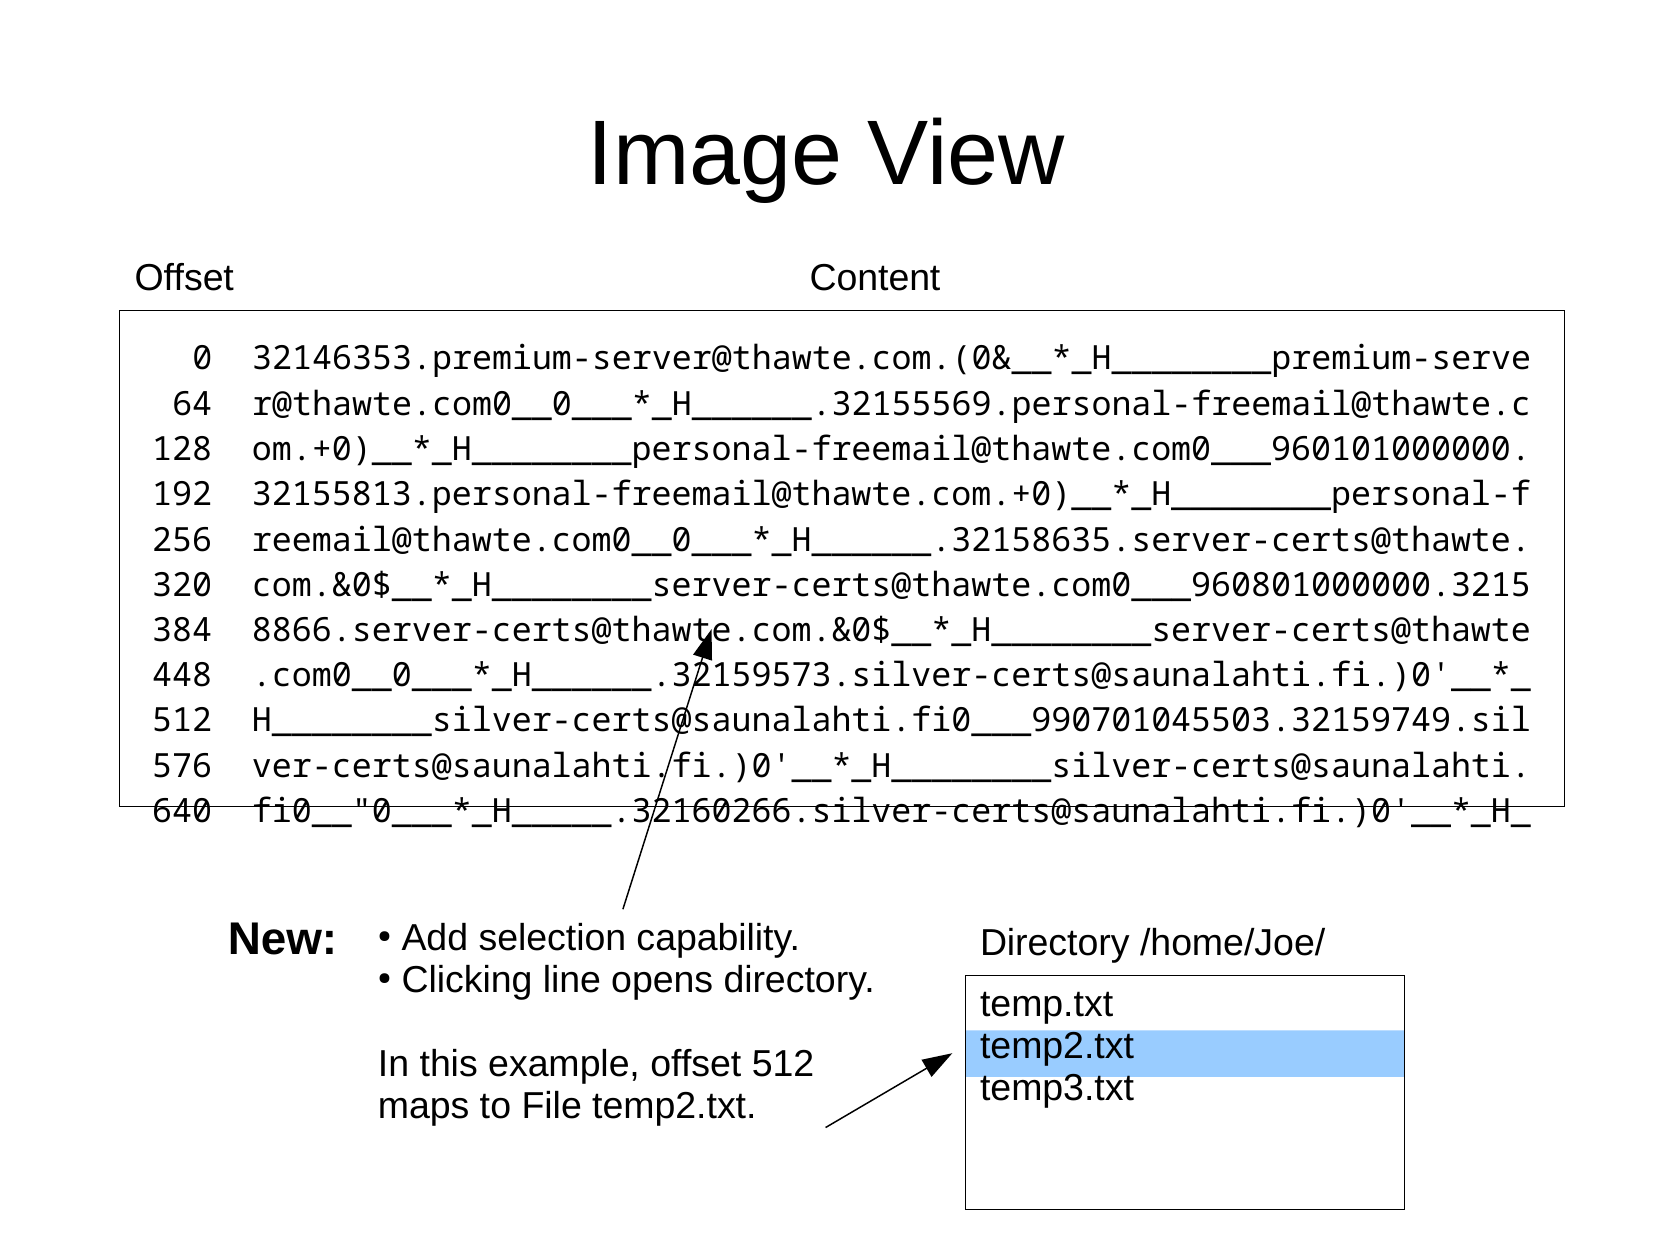

# Image View
Offset								Content
 0 32146353.premium-server@thawte.com.(0&__*_H________premium-serve
 64 r@thawte.com0__0___*_H______.32155569.personal-freemail@thawte.c
 128 om.+0)__*_H________personal-freemail@thawte.com0___960101000000.
 192 32155813.personal-freemail@thawte.com.+0)__*_H________personal-f
 256 reemail@thawte.com0__0___*_H______.32158635.server-certs@thawte.
 320 com.&0$__*_H________server-certs@thawte.com0___960801000000.3215
 384 8866.server-certs@thawte.com.&0$__*_H________server-certs@thawte
 448 .com0__0___*_H______.32159573.silver-certs@saunalahti.fi.)0'__*_
 512 H________silver-certs@saunalahti.fi0___990701045503.32159749.sil
 576 ver-certs@saunalahti.fi.)0'__*_H________silver-certs@saunalahti.
 640 fi0__"0___*_H_____.32160266.silver-certs@saunalahti.fi.)0'__*_H_
New:
 Add selection capability.
 Clicking line opens directory.
In this example, offset 512
maps to File temp2.txt.
Directory /home/Joe/
temp.txt
temp2.txt
temp3.txt